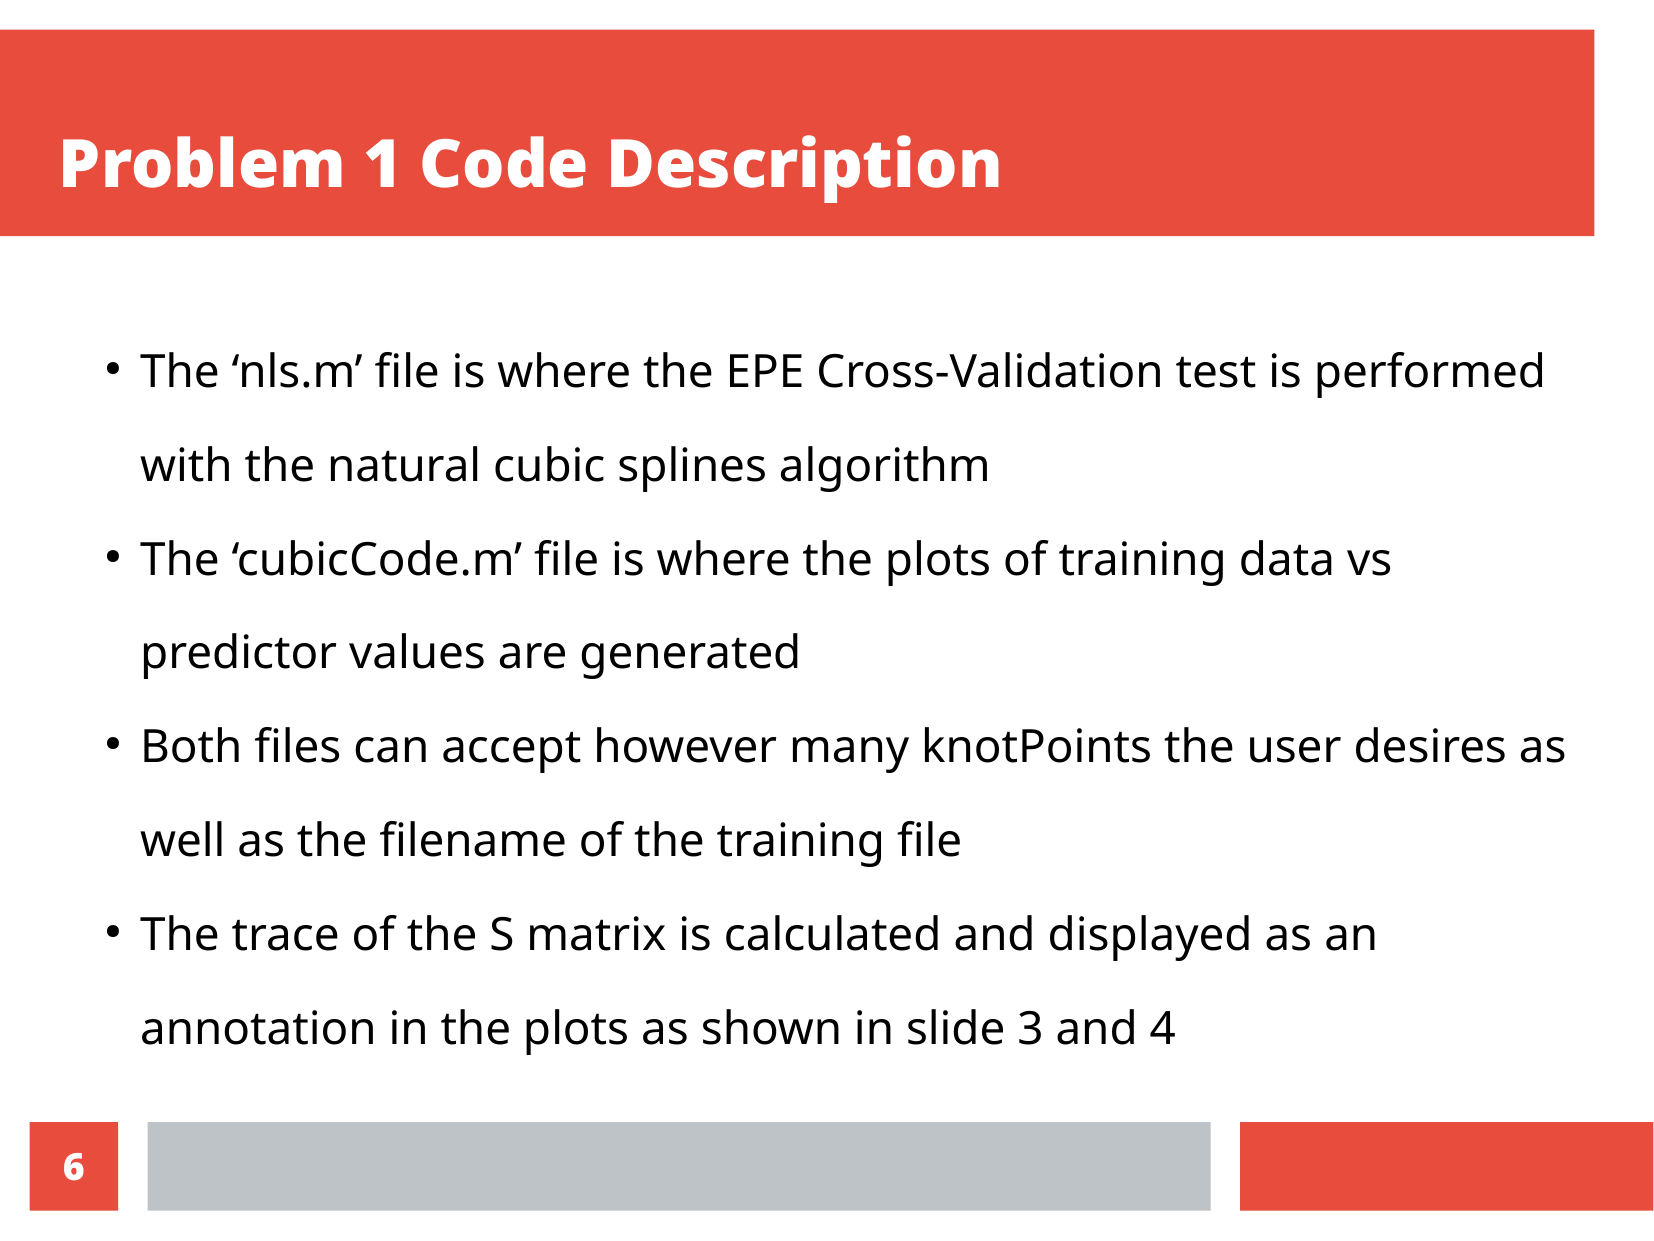

# Problem 1 Code Description
The ‘nls.m’ file is where the EPE Cross-Validation test is performed with the natural cubic splines algorithm
The ‘cubicCode.m’ file is where the plots of training data vs predictor values are generated
Both files can accept however many knotPoints the user desires as well as the filename of the training file
The trace of the S matrix is calculated and displayed as an annotation in the plots as shown in slide 3 and 4
6